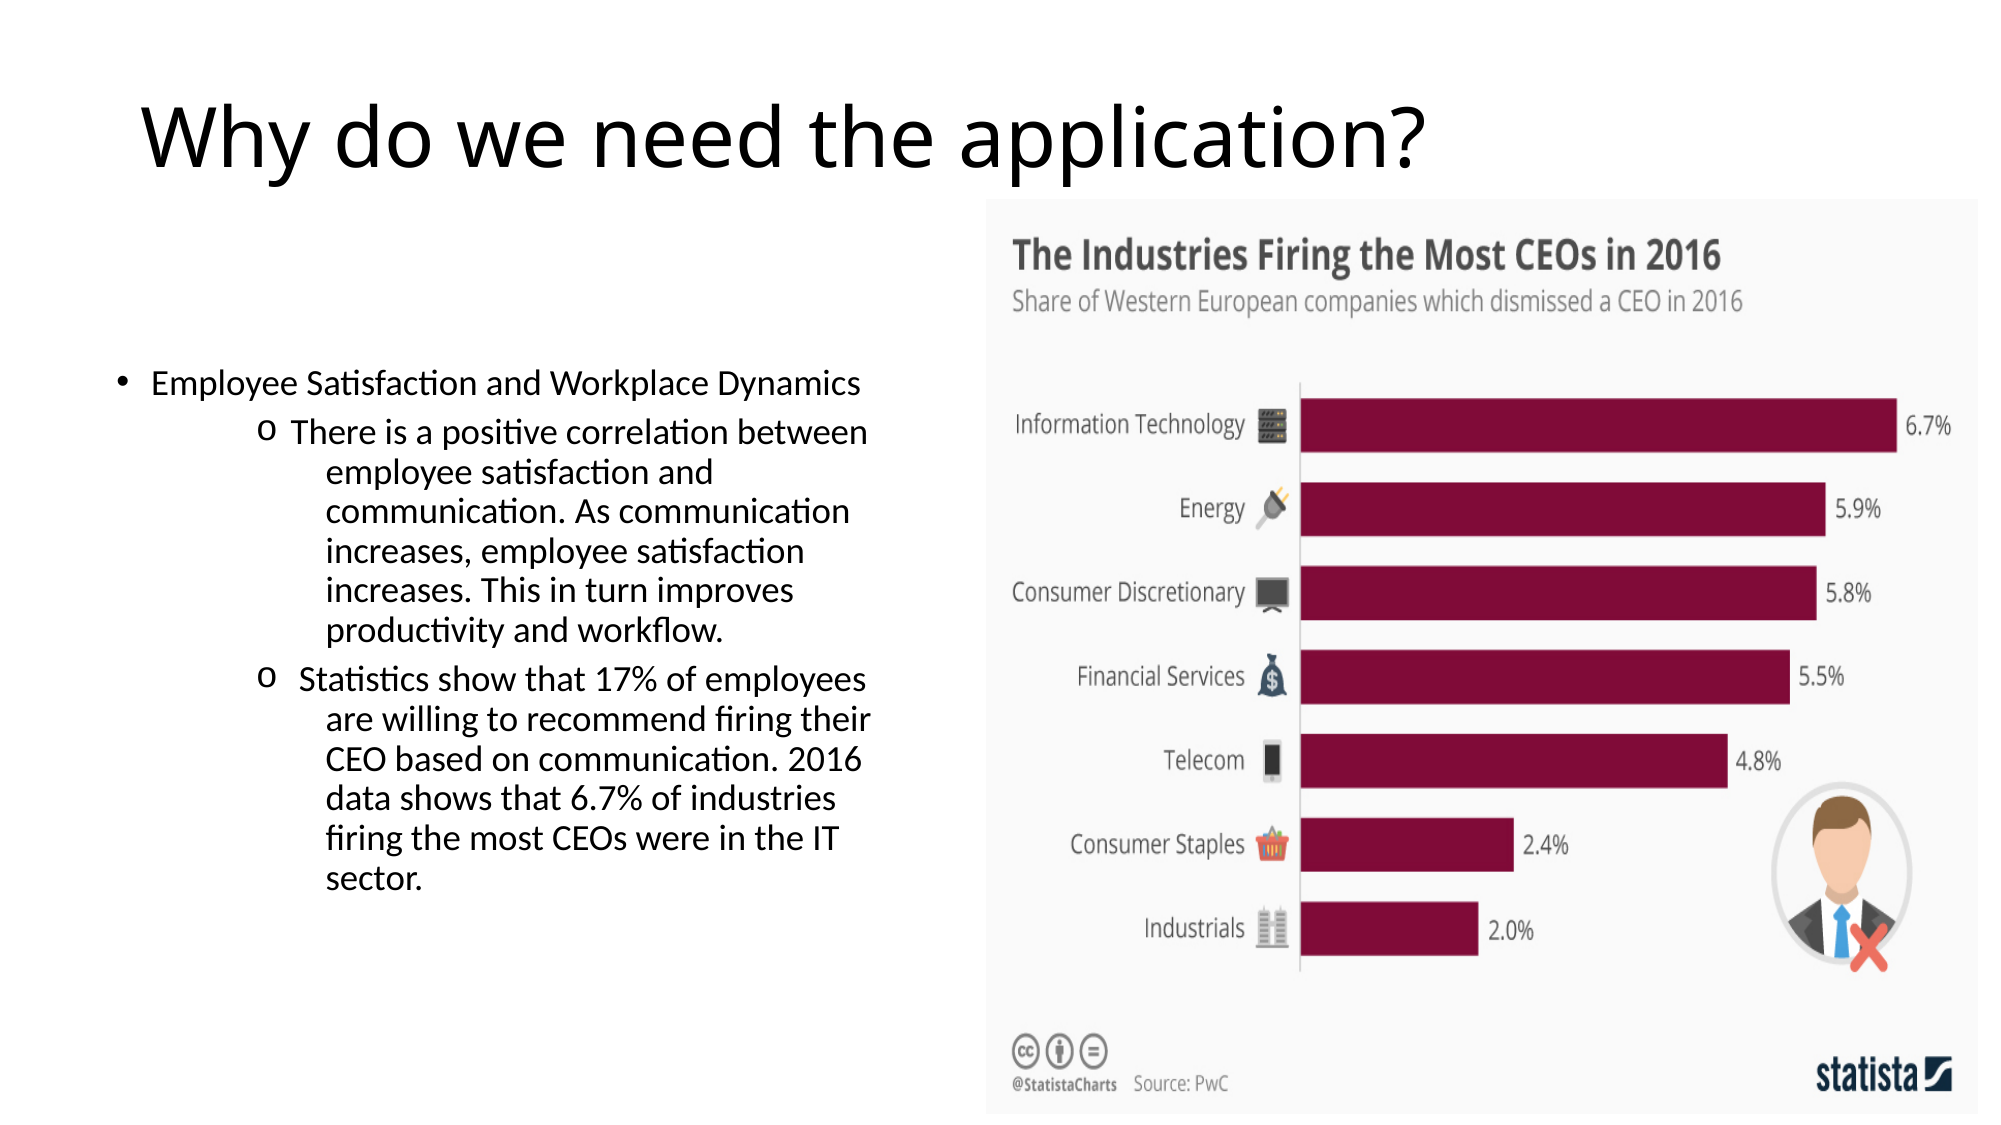

# Why do we need the application?
Employee Satisfaction and Workplace Dynamics
There is a positive correlation between employee satisfaction and communication. As communication increases, employee satisfaction increases. This in turn improves productivity and workflow.
 Statistics show that 17% of employees are willing to recommend firing their CEO based on communication. 2016 data shows that 6.7% of industries firing the most CEOs were in the IT sector.